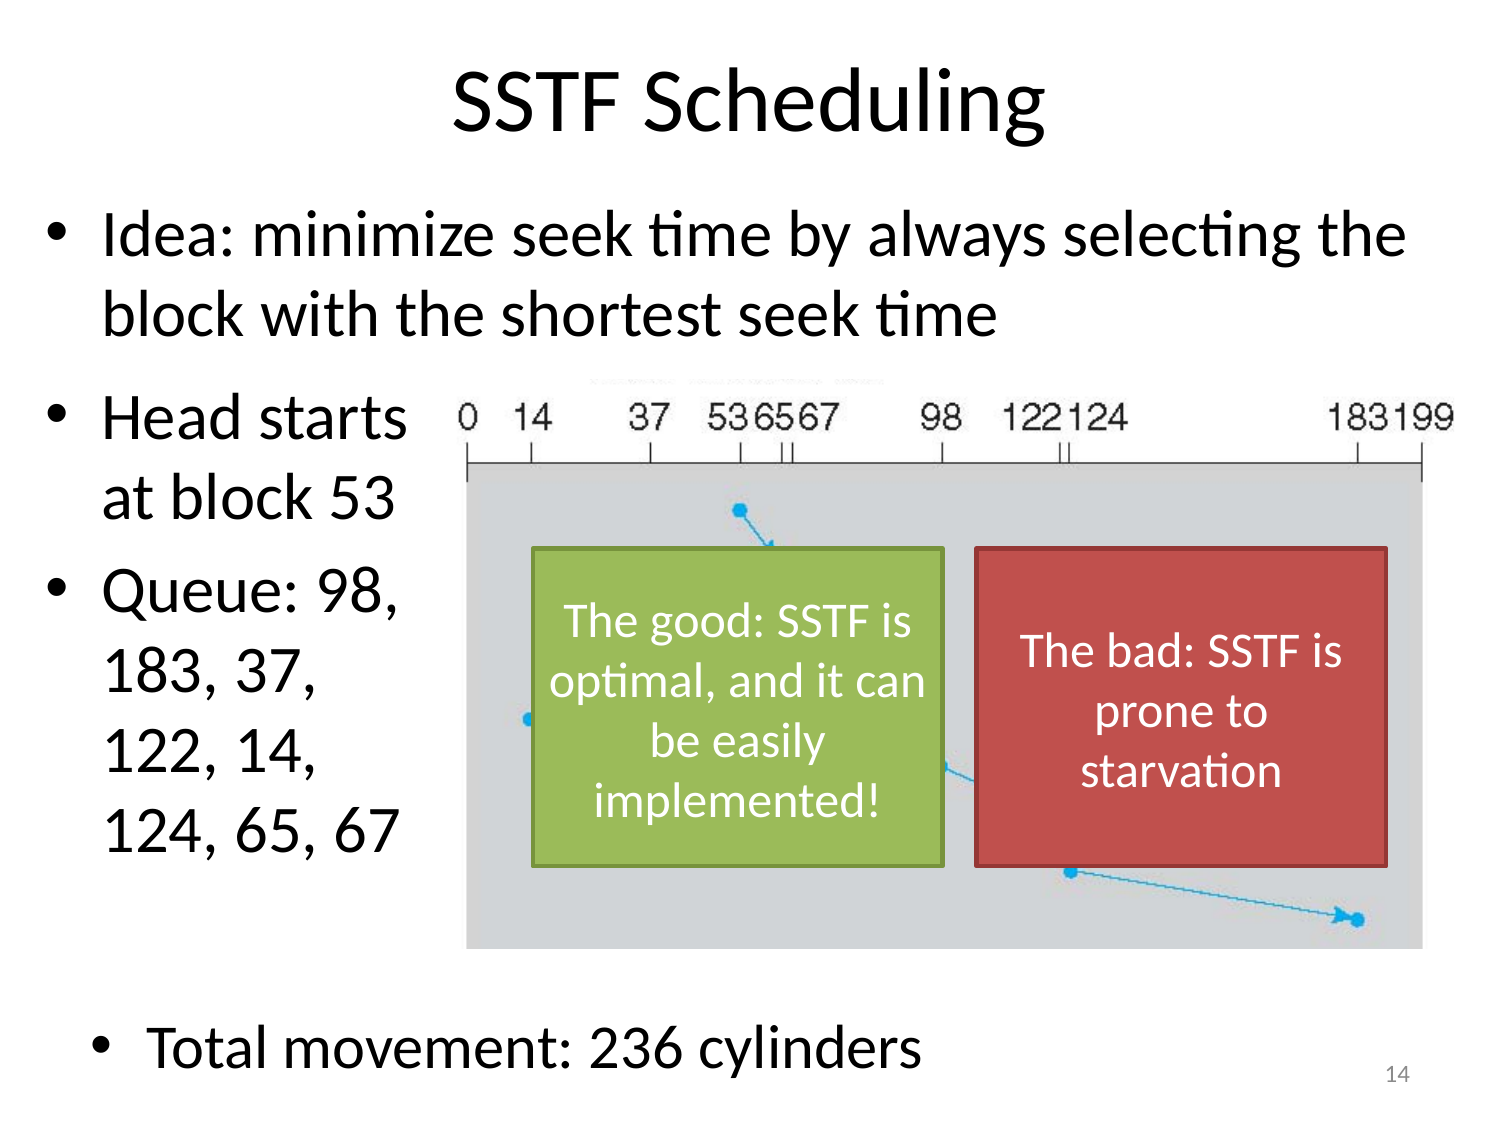

# SSTF Scheduling
Idea: minimize seek time by always selecting the block with the shortest seek time
Head starts at block 53
Queue: 98, 183, 37, 122, 14, 124, 65, 67
The good: SSTF is optimal, and it can be easily implemented!
The bad: SSTF is prone to starvation
Total movement: 236 cylinders